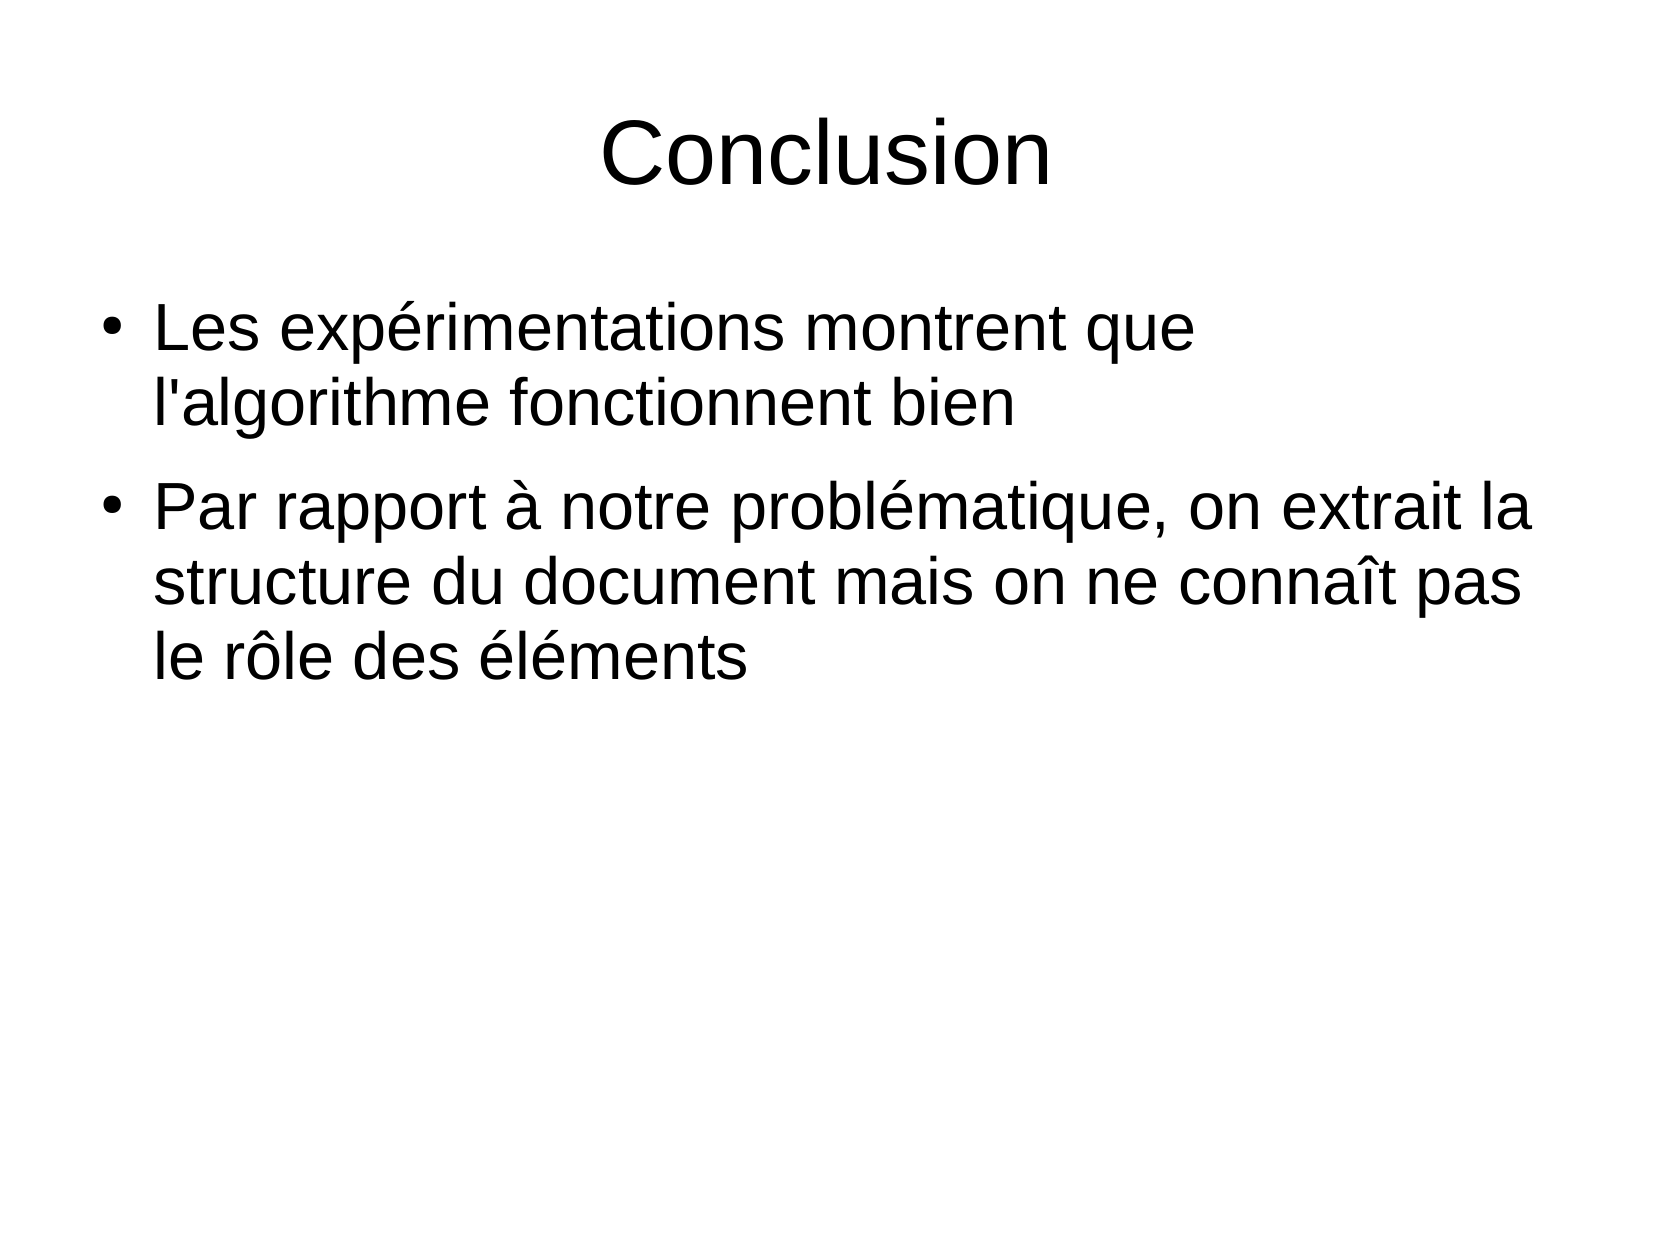

# Conclusion
Les expérimentations montrent que l'algorithme fonctionnent bien
Par rapport à notre problématique, on extrait la structure du document mais on ne connaît pas le rôle des éléments